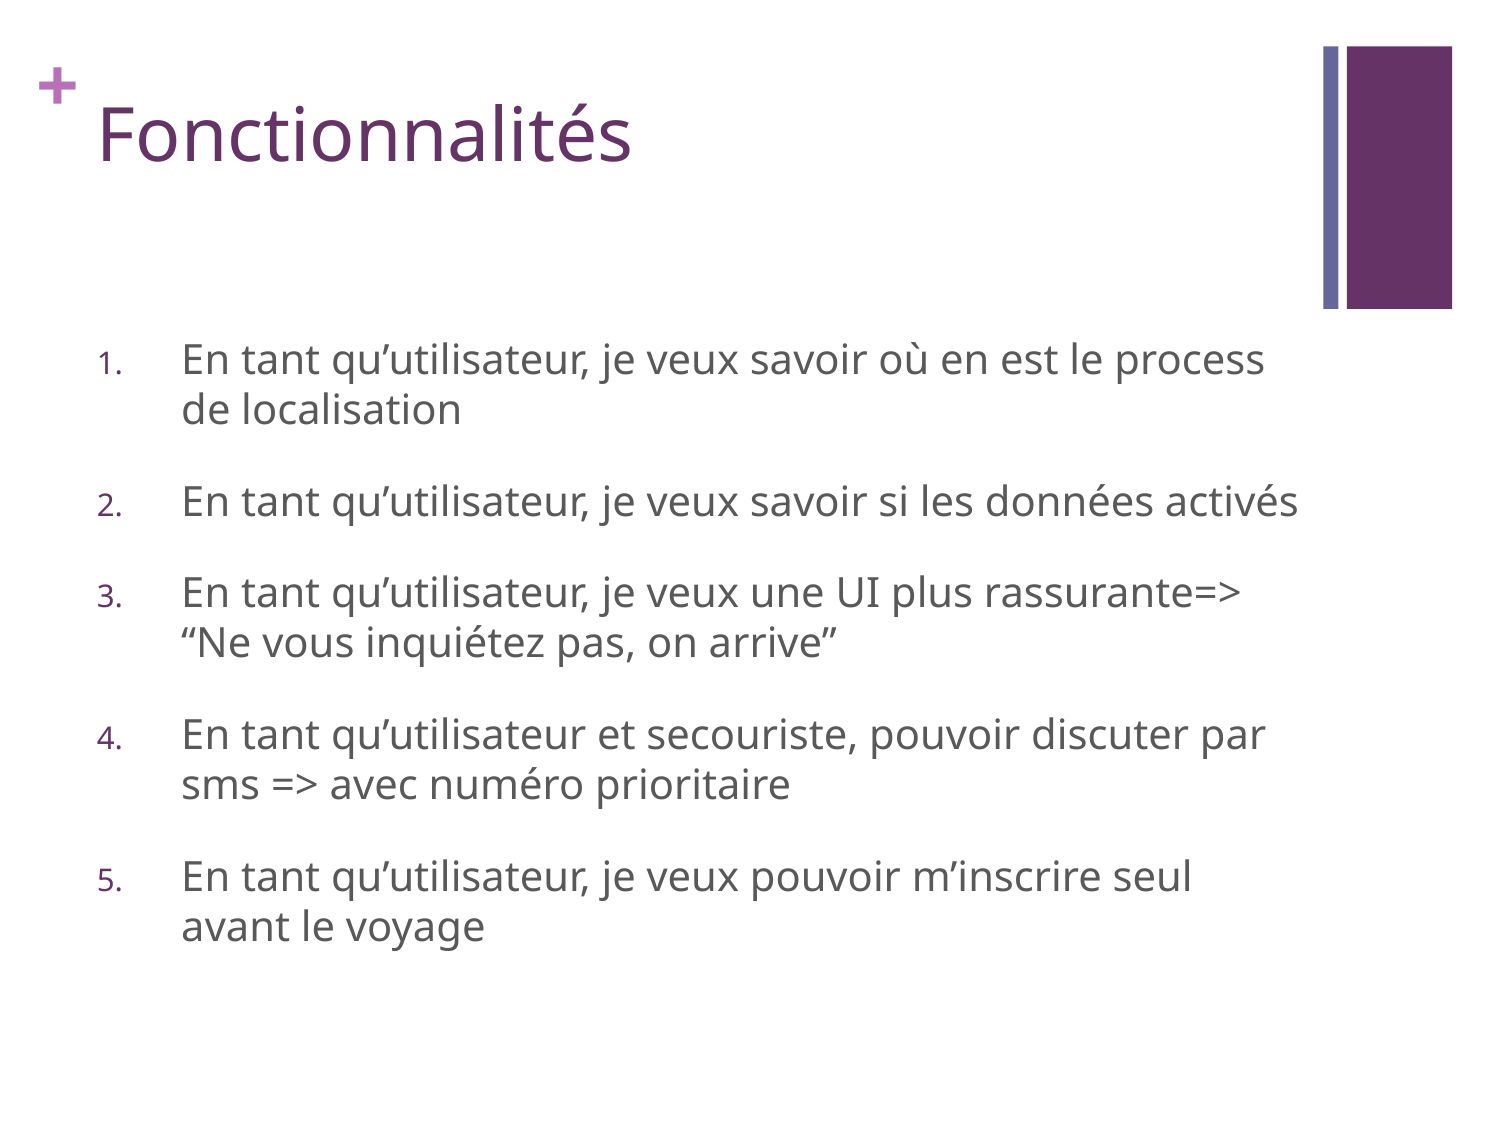

# Fonctionnalités
En tant qu’utilisateur, je veux savoir où en est le process de localisation
En tant qu’utilisateur, je veux savoir si les données activés
En tant qu’utilisateur, je veux une UI plus rassurante=> “Ne vous inquiétez pas, on arrive”
En tant qu’utilisateur et secouriste, pouvoir discuter par sms => avec numéro prioritaire
En tant qu’utilisateur, je veux pouvoir m’inscrire seul avant le voyage